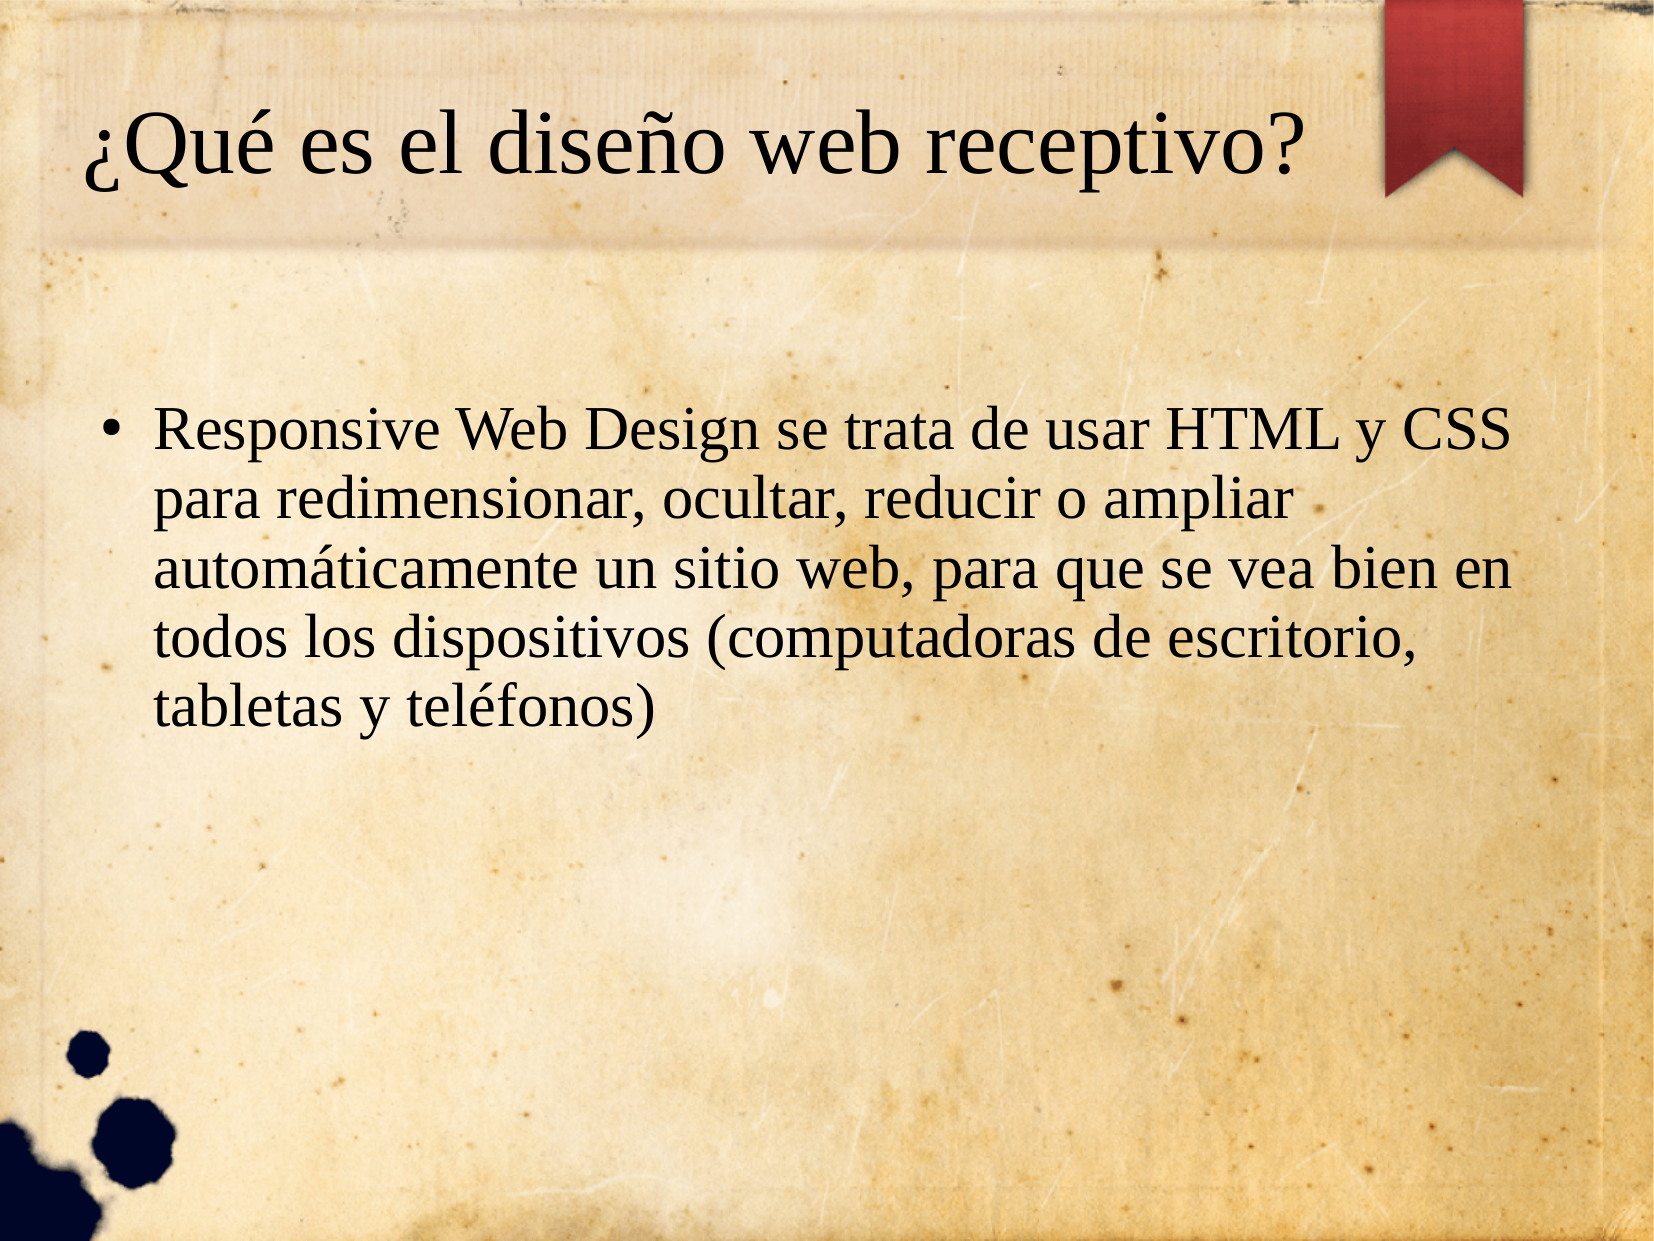

# ¿Qué es el diseño web receptivo?
Responsive Web Design se trata de usar HTML y CSS para redimensionar, ocultar, reducir o ampliar automáticamente un sitio web, para que se vea bien en todos los dispositivos (computadoras de escritorio, tabletas y teléfonos)